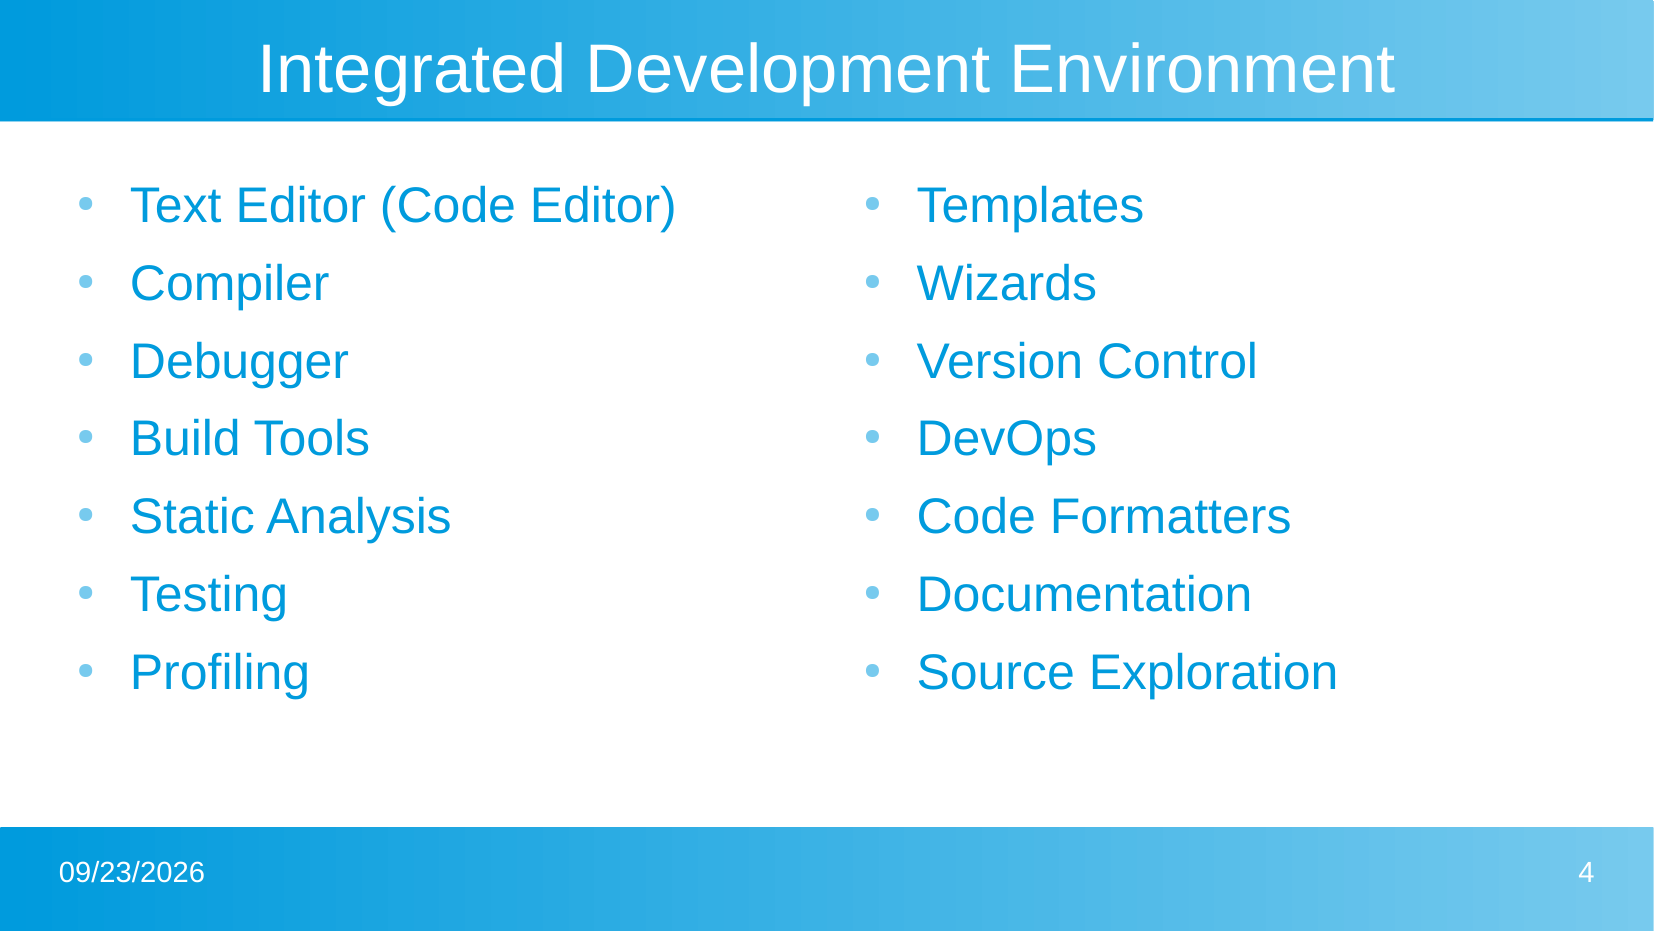

# Integrated Development Environment
Text Editor (Code Editor)
Compiler
Debugger
Build Tools
Static Analysis
Testing
Profiling
Templates
Wizards
Version Control
DevOps
Code Formatters
Documentation
Source Exploration
4